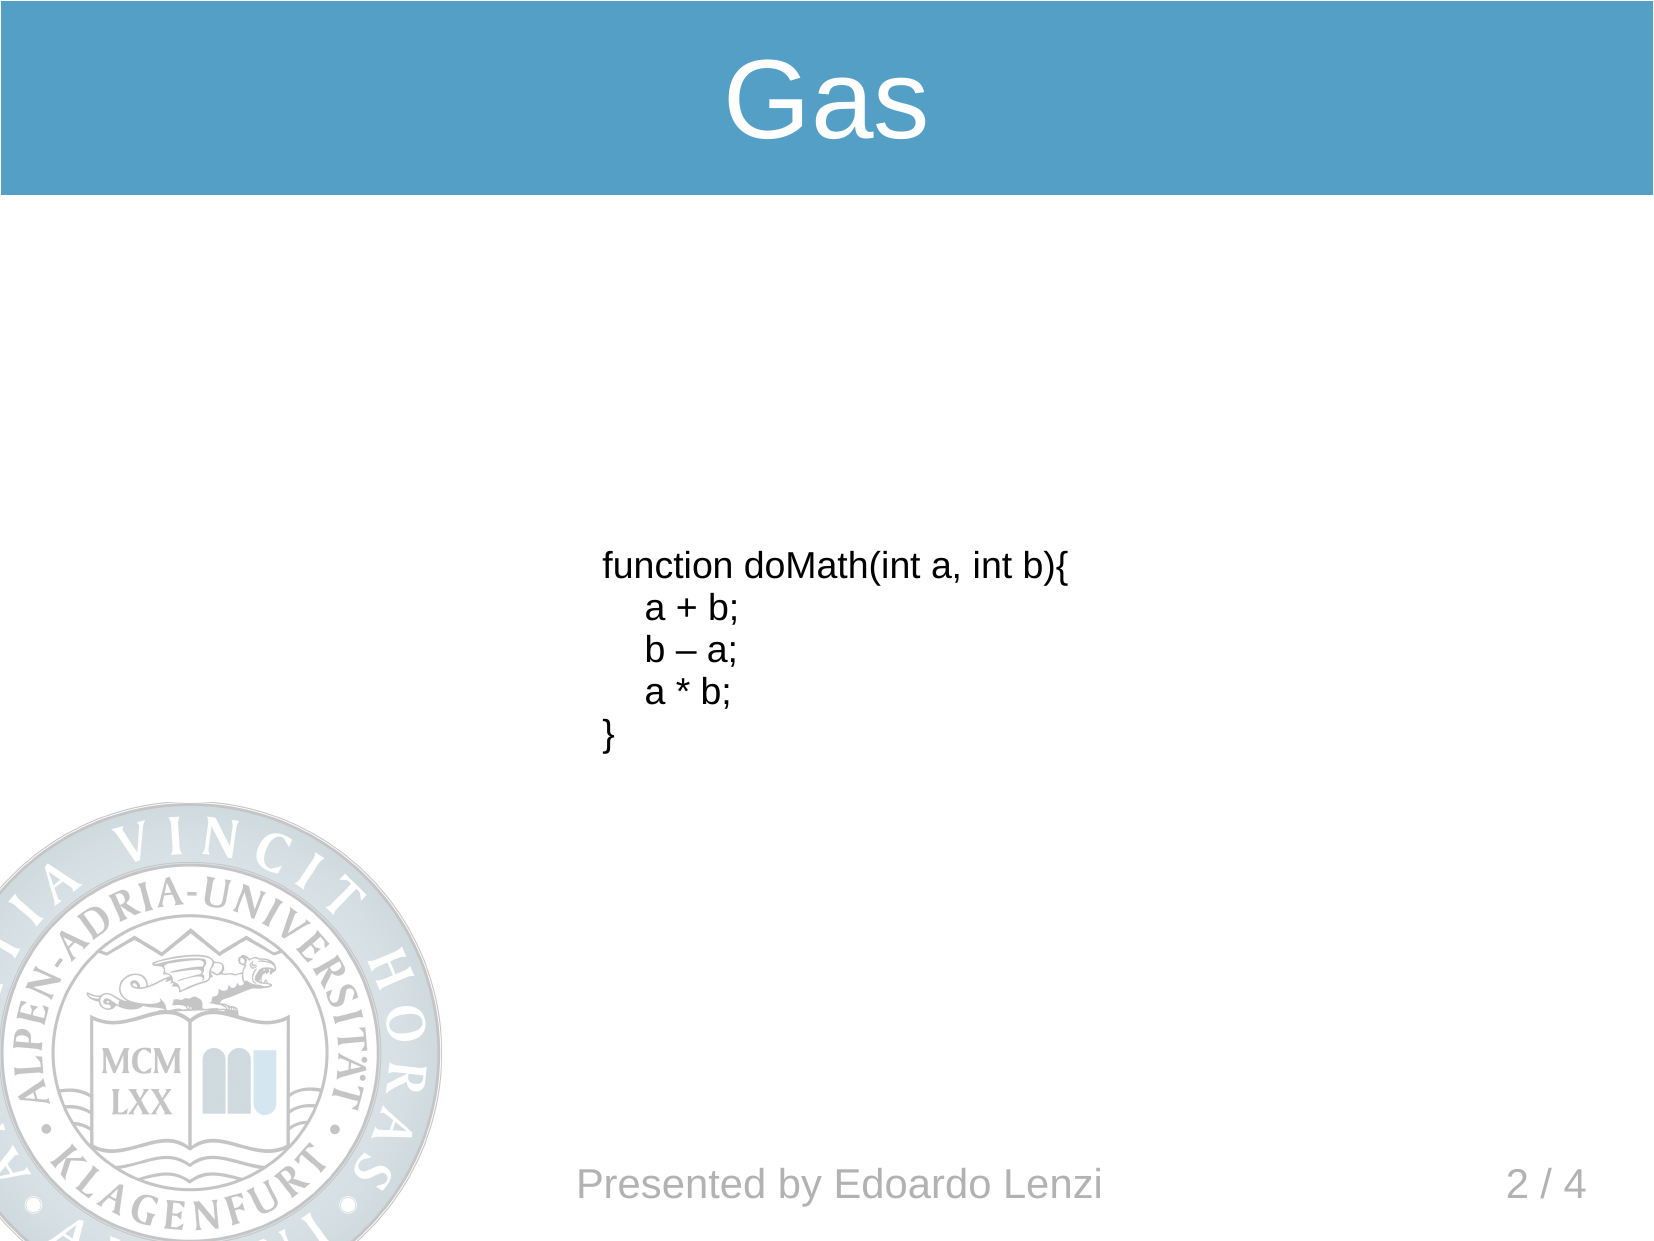

Gas
 function doMath(int a, int b){
 a + b;
 b – a;
 a * b;
 }
# Presented by Edoardo Lenzi 2 / 4